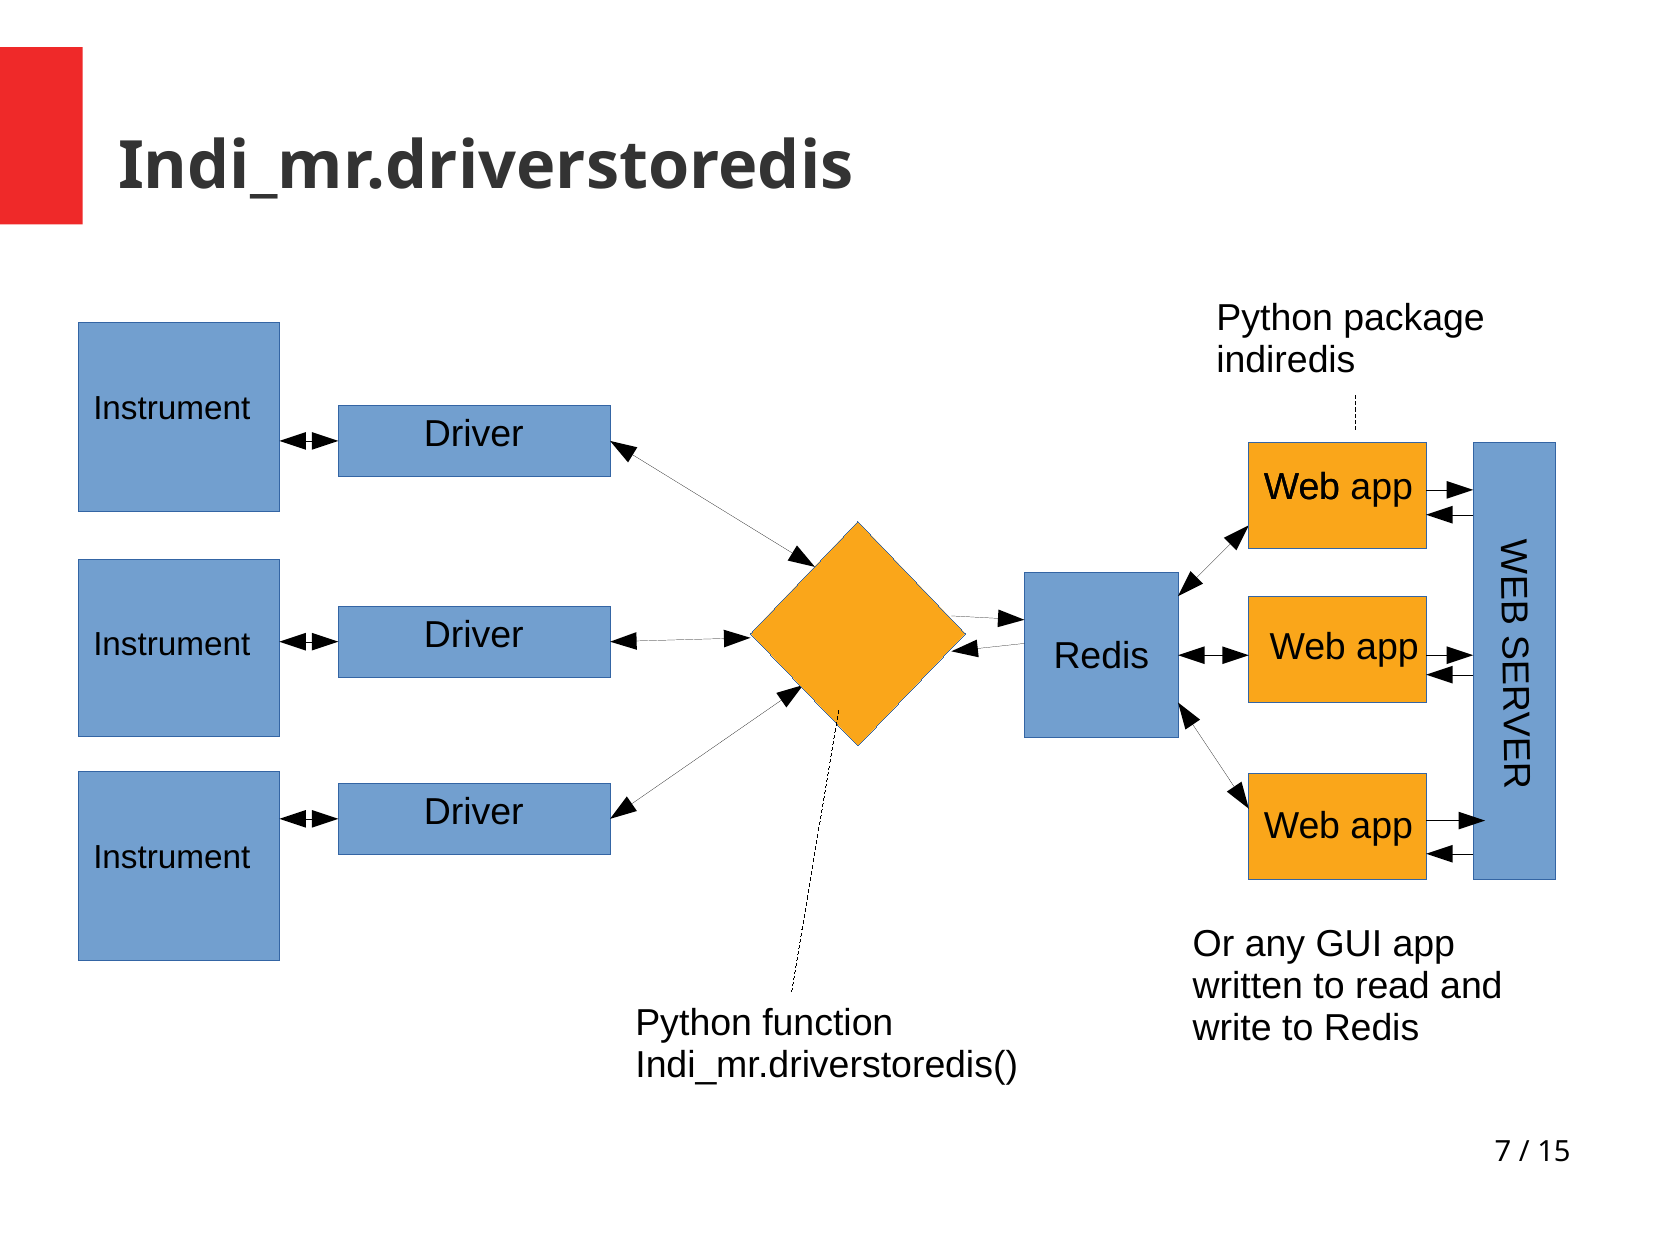

# Indi_mr.driverstoredis
Python package
indiredis
Instrument
Driver
Web app
Web
Redis
Driver
Web app
Instrument
WEB SERVER
Driver
Web app
Instrument
Or any GUI app written to read and write to Redis
Python function
Indi_mr.driverstoredis()
7